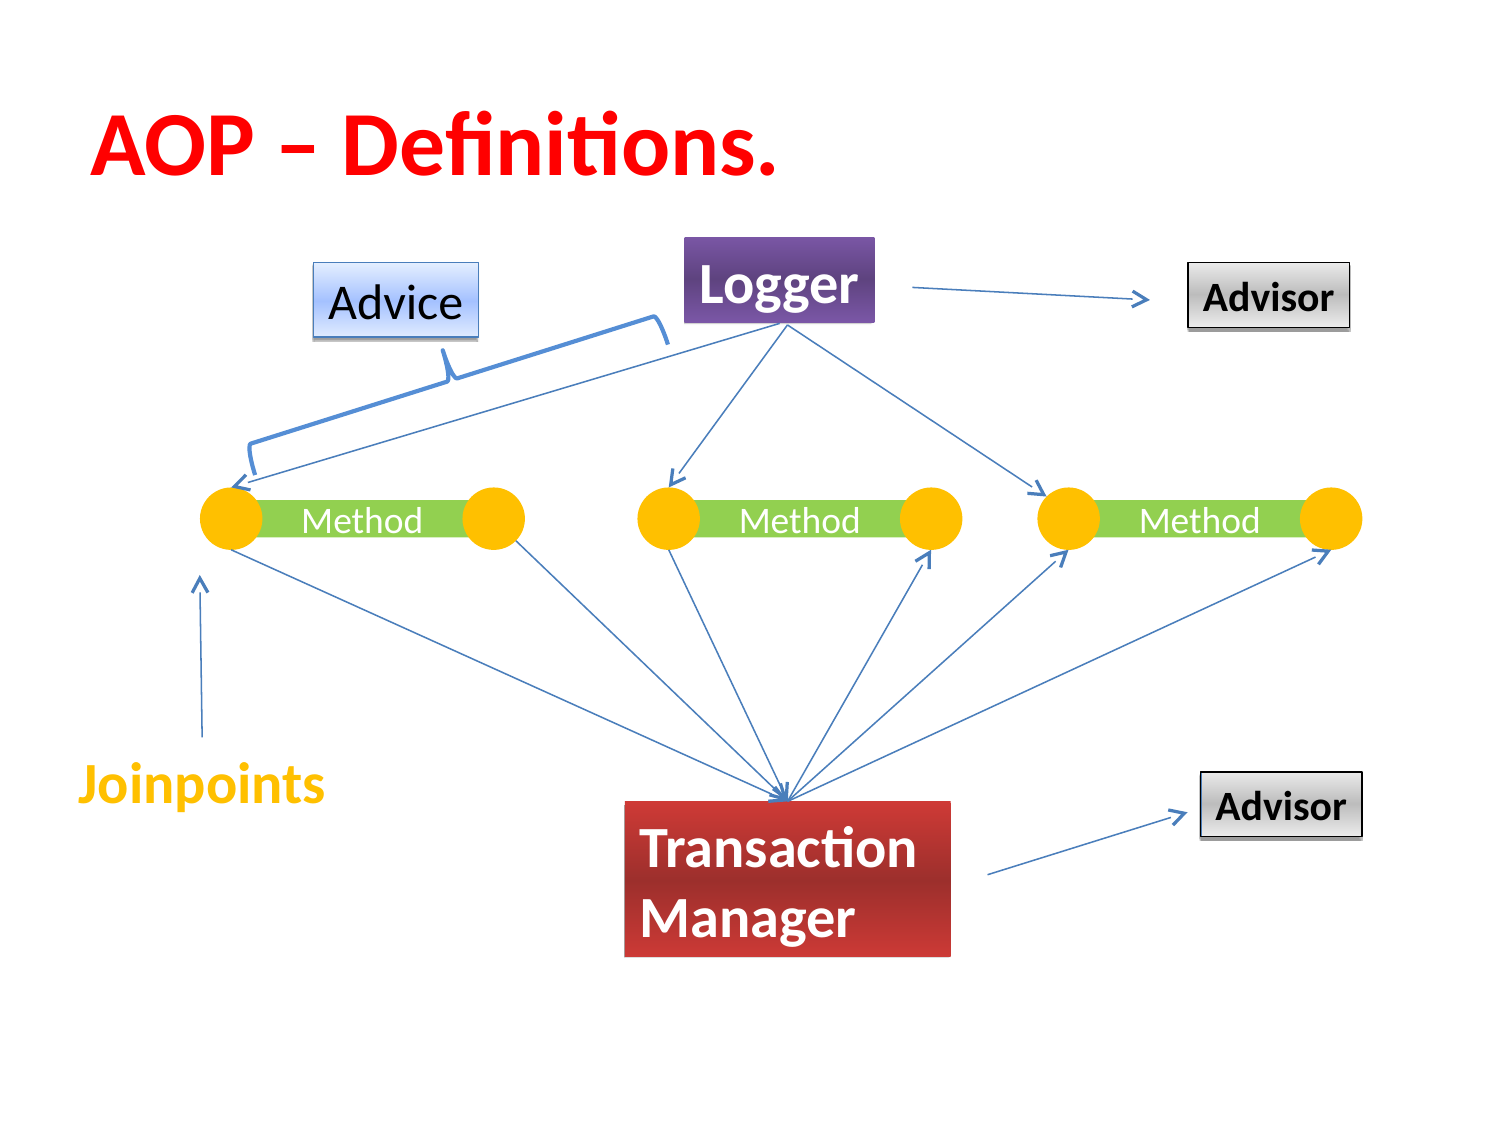

# AOP – Definitions.
Logger
Advice
Advisor
Method
Method
Method
Joinpoints
Advisor
Transaction Manager